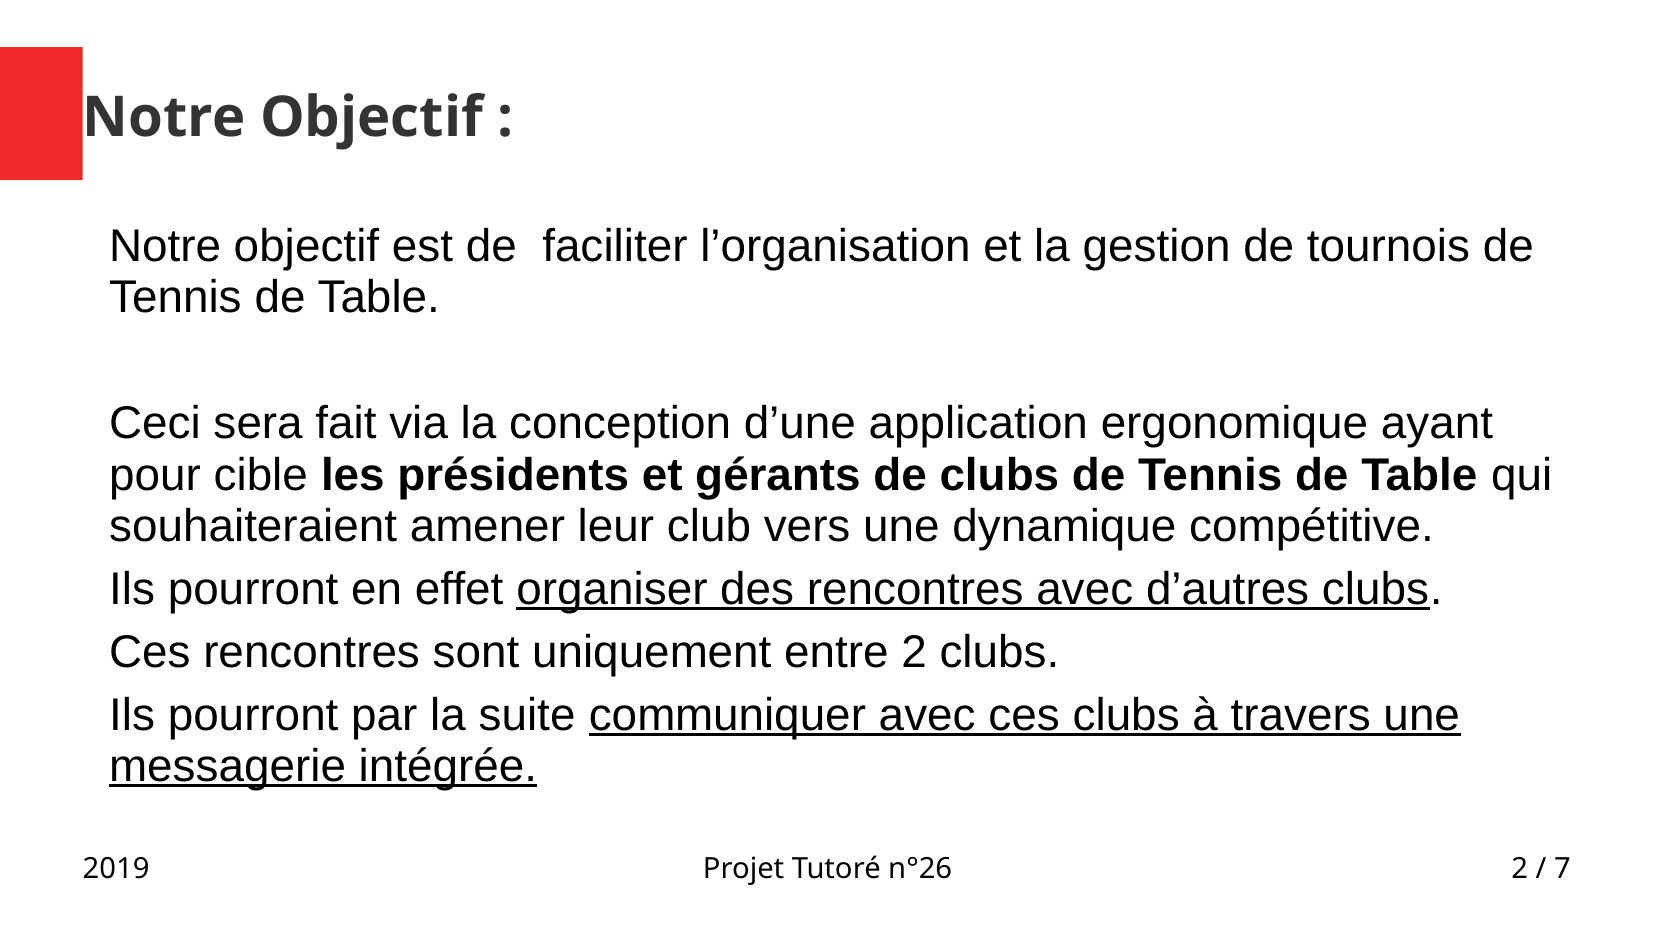

# Notre Objectif :
Notre objectif est de faciliter l’organisation et la gestion de tournois de Tennis de Table.
Ceci sera fait via la conception d’une application ergonomique ayant pour cible les présidents et gérants de clubs de Tennis de Table qui souhaiteraient amener leur club vers une dynamique compétitive.
Ils pourront en effet organiser des rencontres avec d’autres clubs.
Ces rencontres sont uniquement entre 2 clubs.
Ils pourront par la suite communiquer avec ces clubs à travers une messagerie intégrée.
2019
Projet Tutoré n°26
2